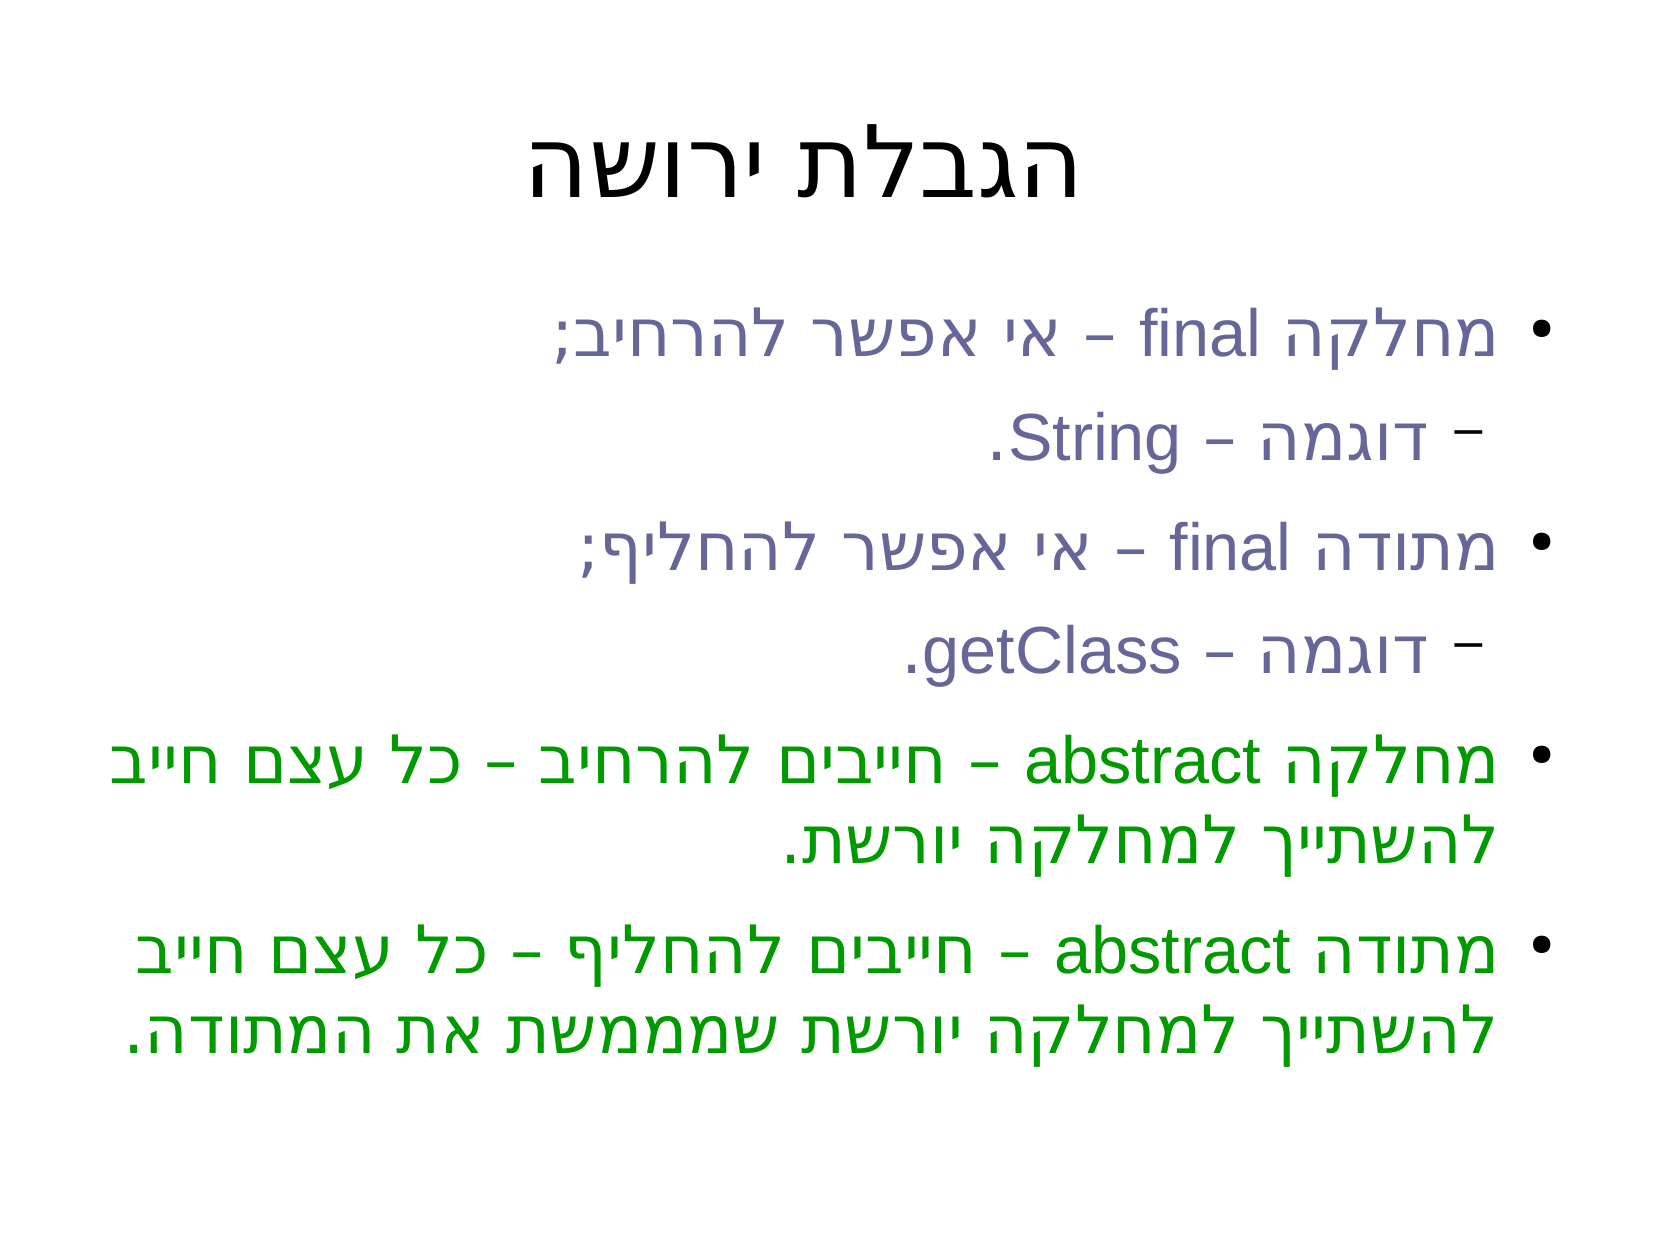

הגבלת ירושה
# מחלקה final – אי אפשר להרחיב;
דוגמה – String.
מתודה final – אי אפשר להחליף;
דוגמה – getClass.
מחלקה abstract – חייבים להרחיב – כל עצם חייב להשתייך למחלקה יורשת.
מתודה abstract – חייבים להחליף – כל עצם חייב להשתייך למחלקה יורשת שמממשת את המתודה.